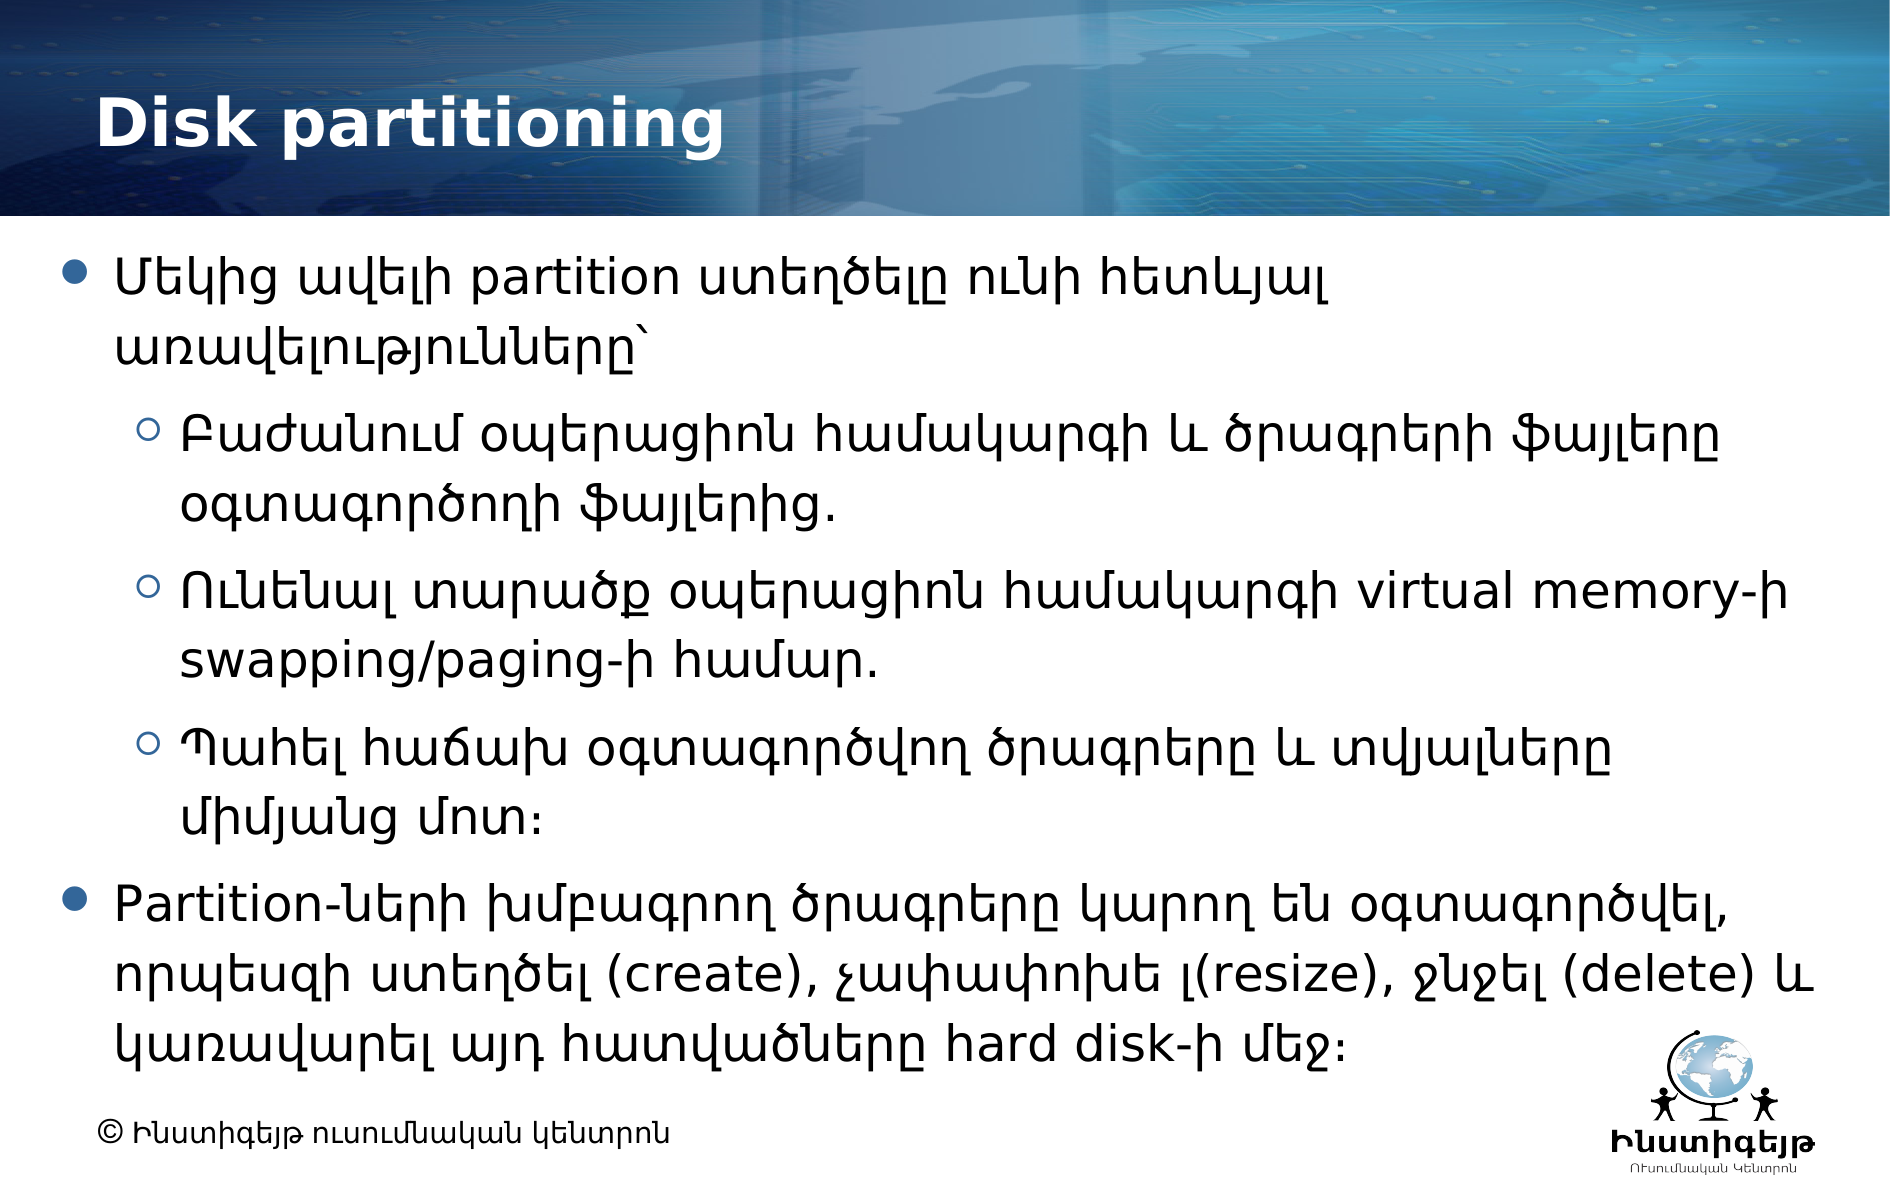

# Disk partitioning
Մեկից ավելի partition ստեղծելը ունի հետևյալ առավելությունները՝
Բաժանում օպերացիոն համակարգի և ծրագրերի ֆայլերը օգտագործողի ֆայլերից․
Ունենալ տարածք օպերացիոն համակարգի virtual memory-ի swapping/paging-ի համար․
Պահել հաճախ օգտագործվող ծրագրերը և տվյալները միմյանց մոտ։
Partition-ների խմբագրող ծրագրերը կարող են օգտագործվել, որպեսզի ստեղծել (create), չափափոխե լ(resize), ջնջել (delete) և կառավարել այդ հատվածները hard disk-ի մեջ։